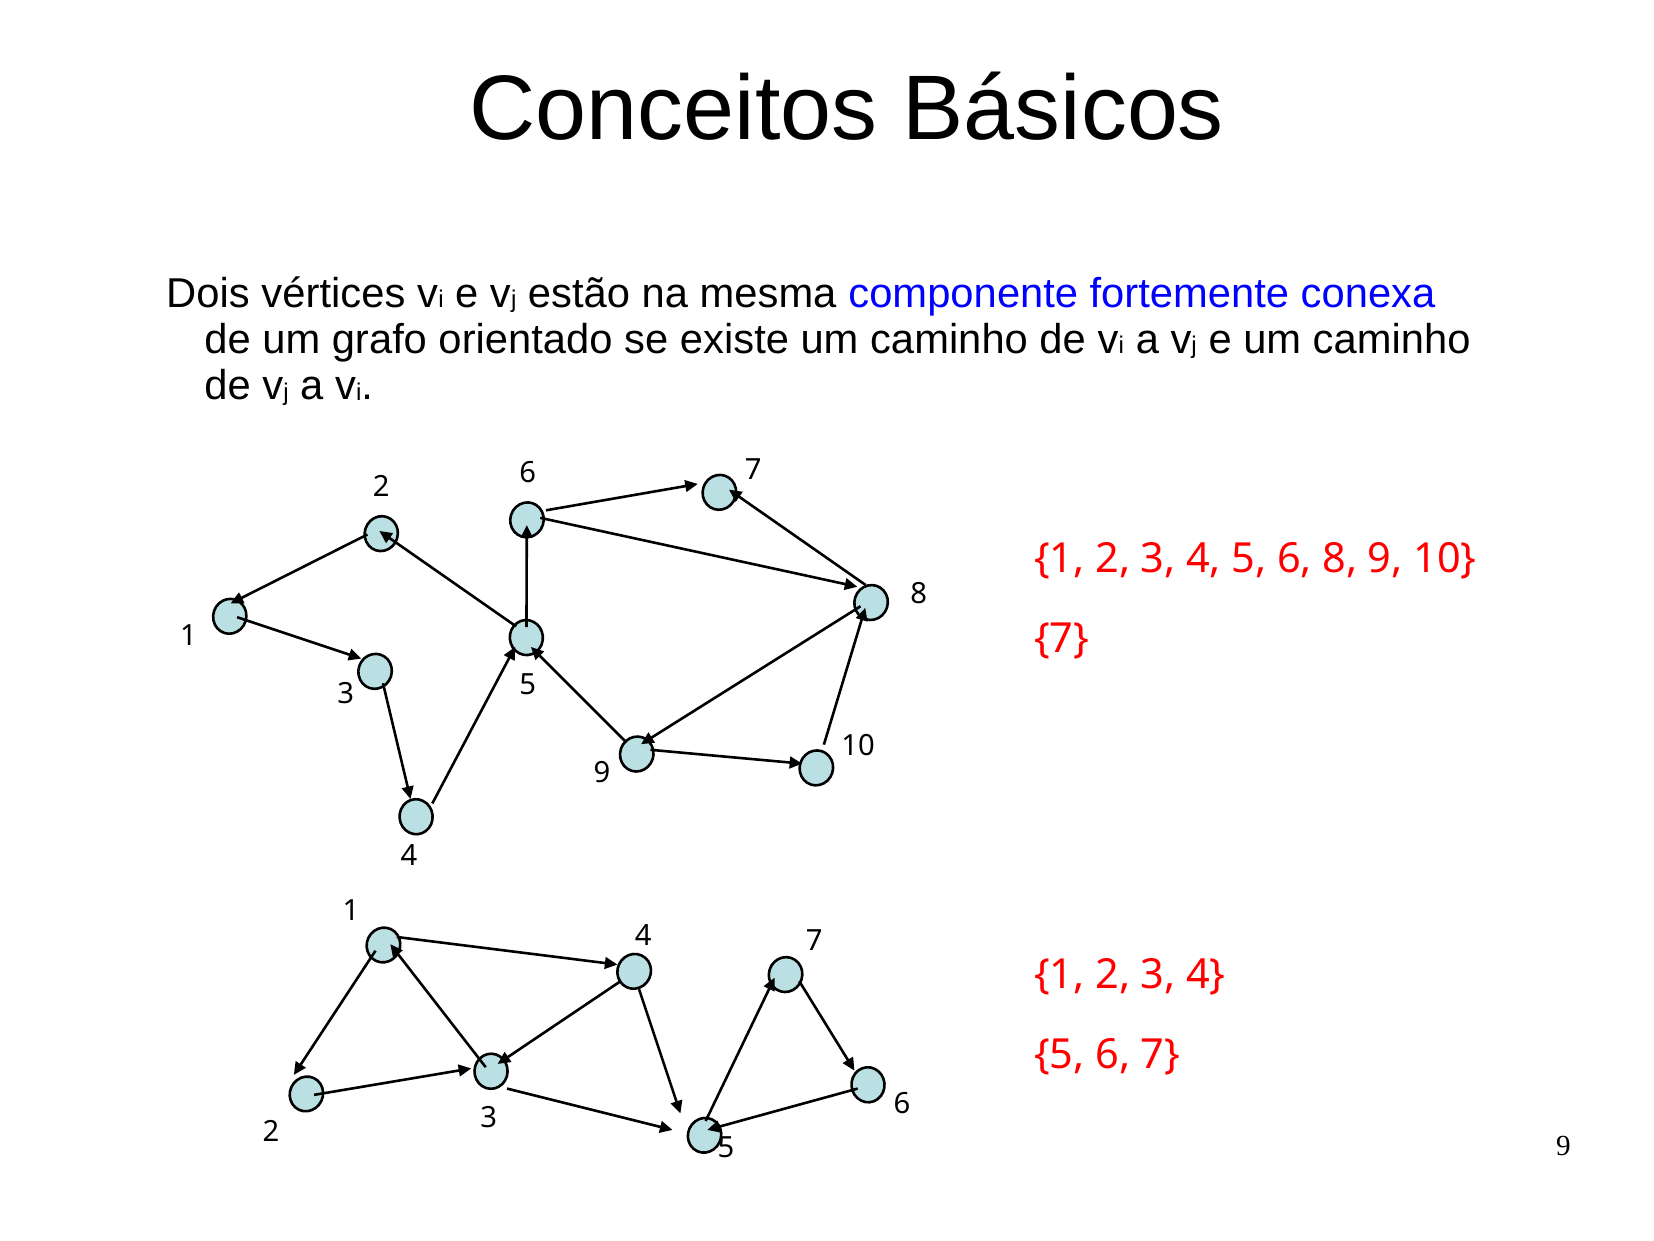

# Conceitos Básicos
Dois vértices vi e vj estão na mesma componente fortemente conexa de um grafo orientado se existe um caminho de vi a vj e um caminho de vj a vi.
7
6
2
8
1
5
3
10
9
4
{1, 2, 3, 4, 5, 6, 8, 9, 10}
{7}
1
4
7
6
3
2
5
{1, 2, 3, 4}
{5, 6, 7}
9